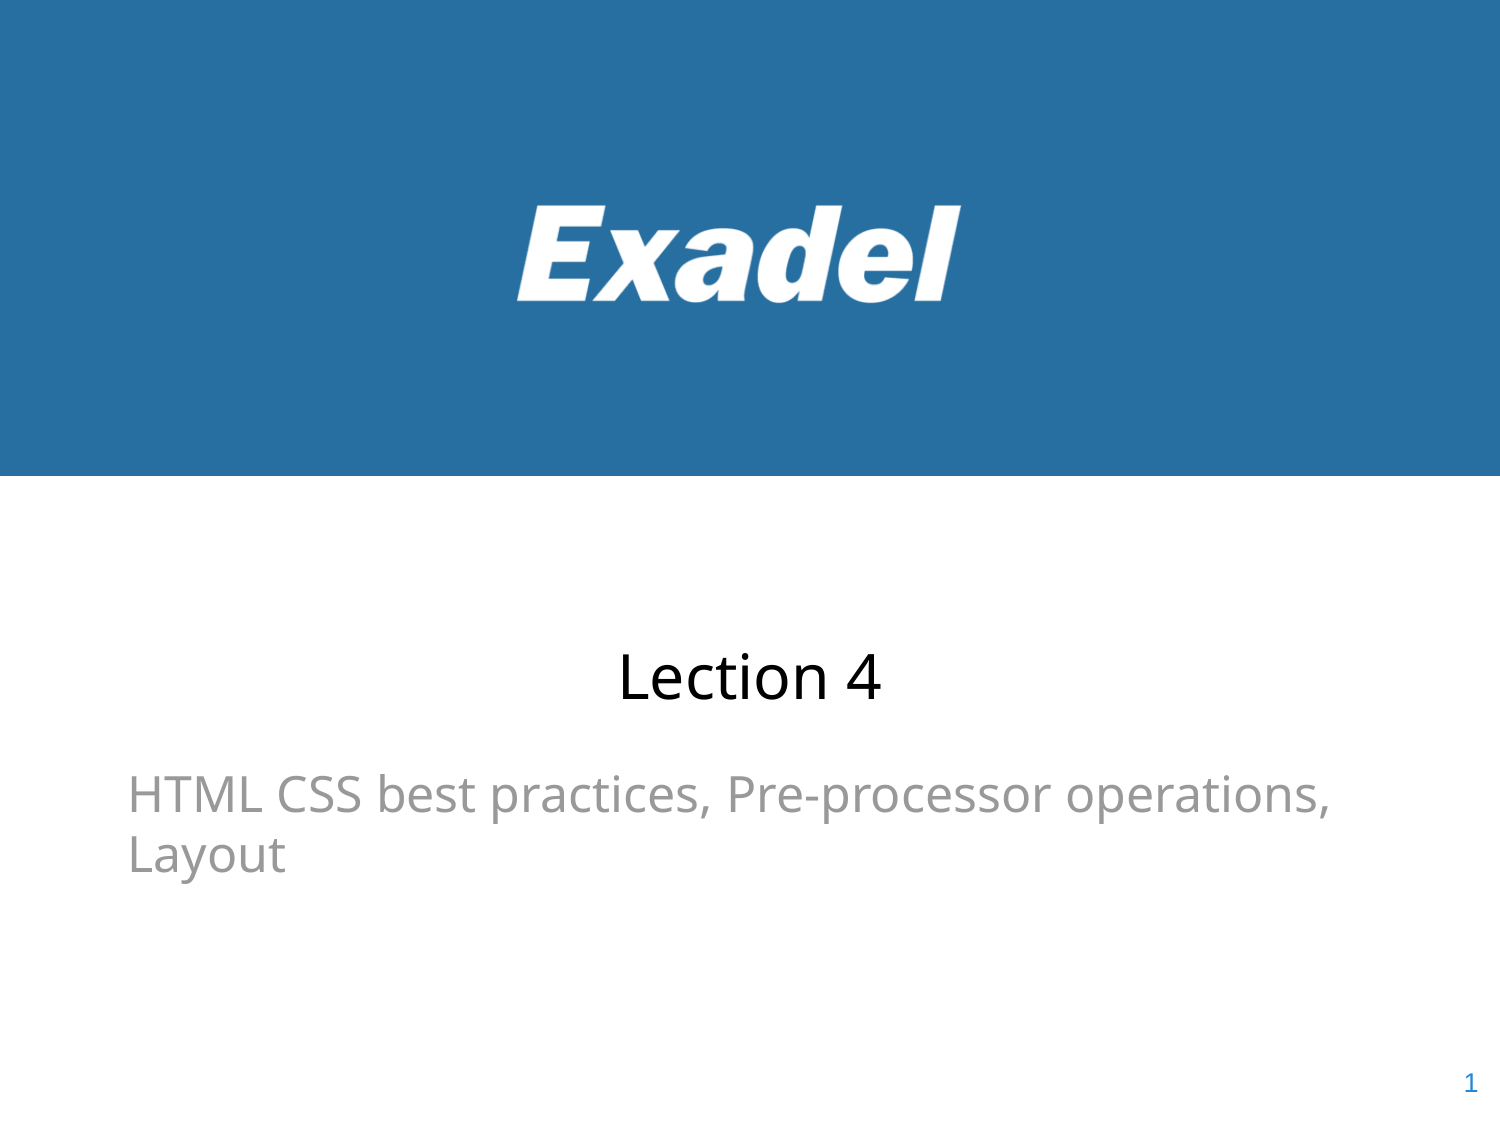

# Lection 4
HTML CSS best practices, Pre-processor operations, Layout